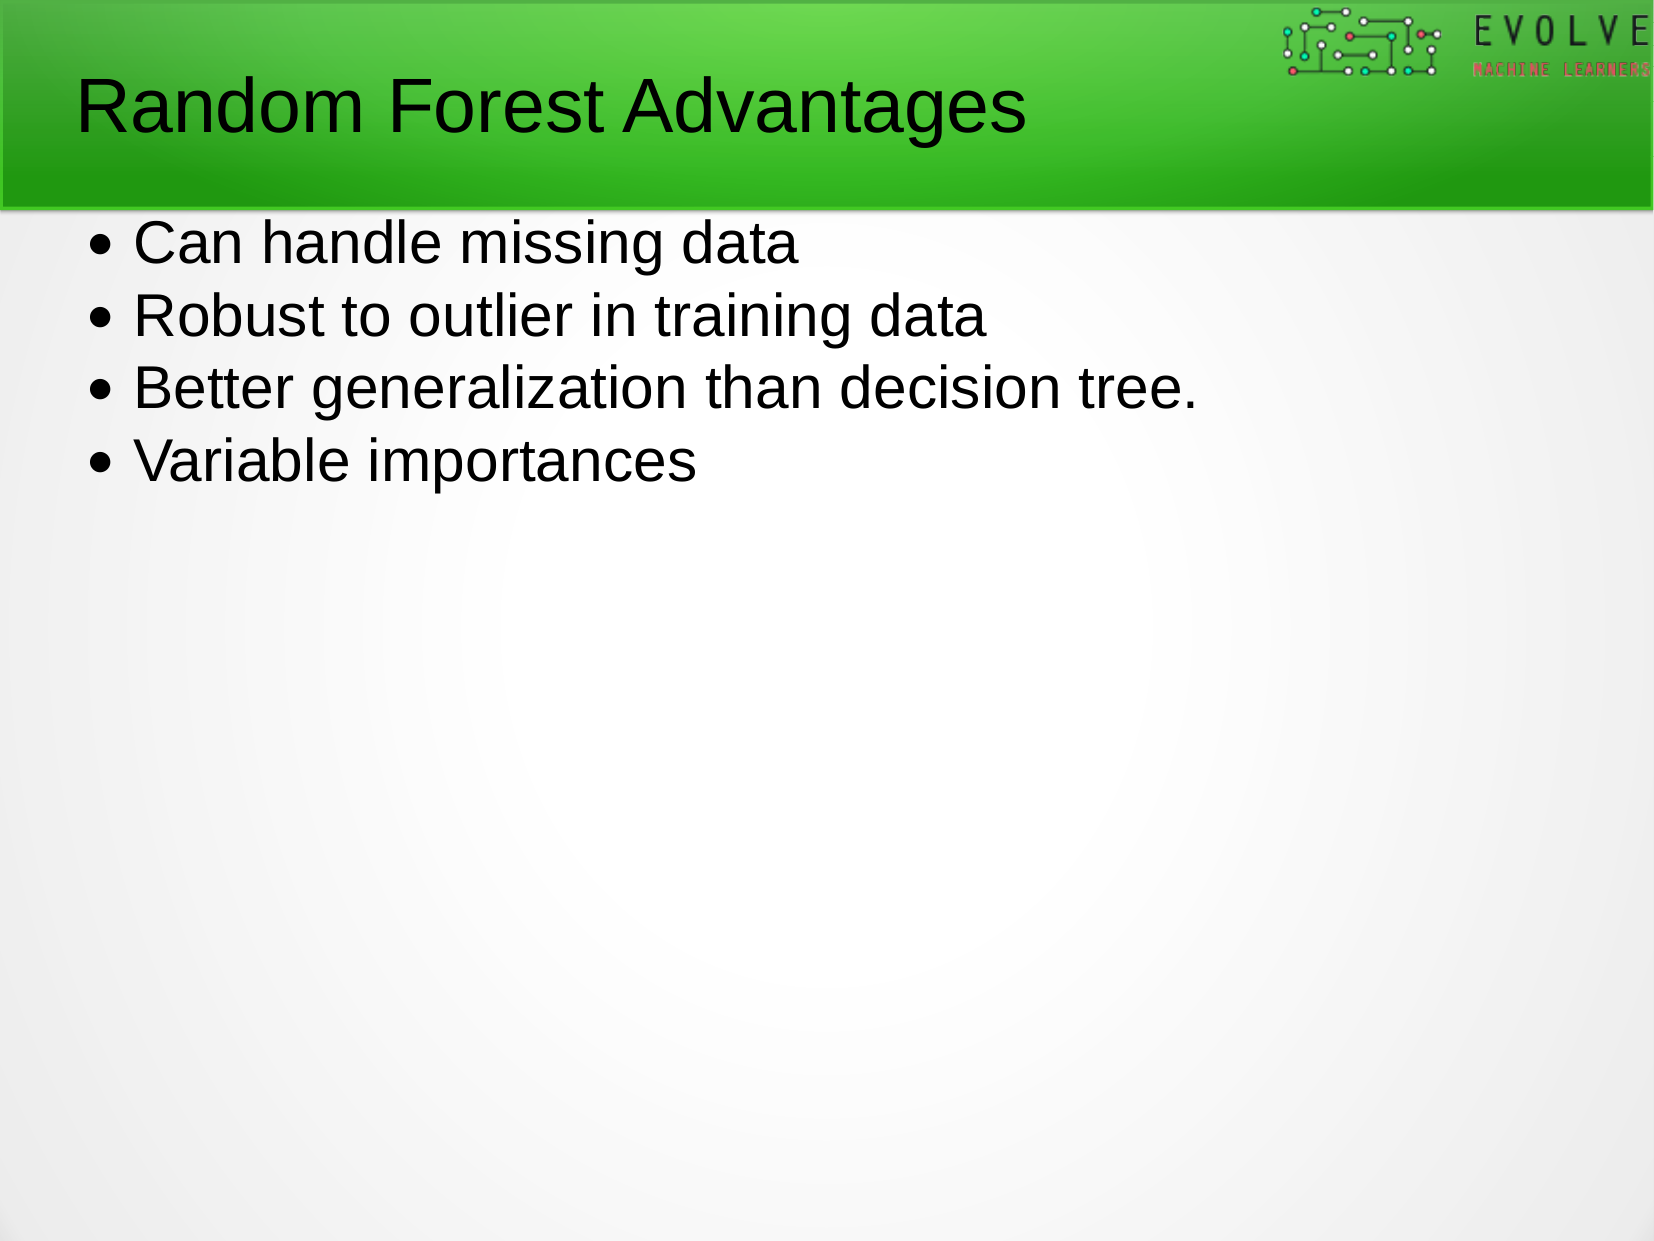

Random Forest Advantages
Can handle missing data
Robust to outlier in training data
Better generalization than decision tree.
Variable importances